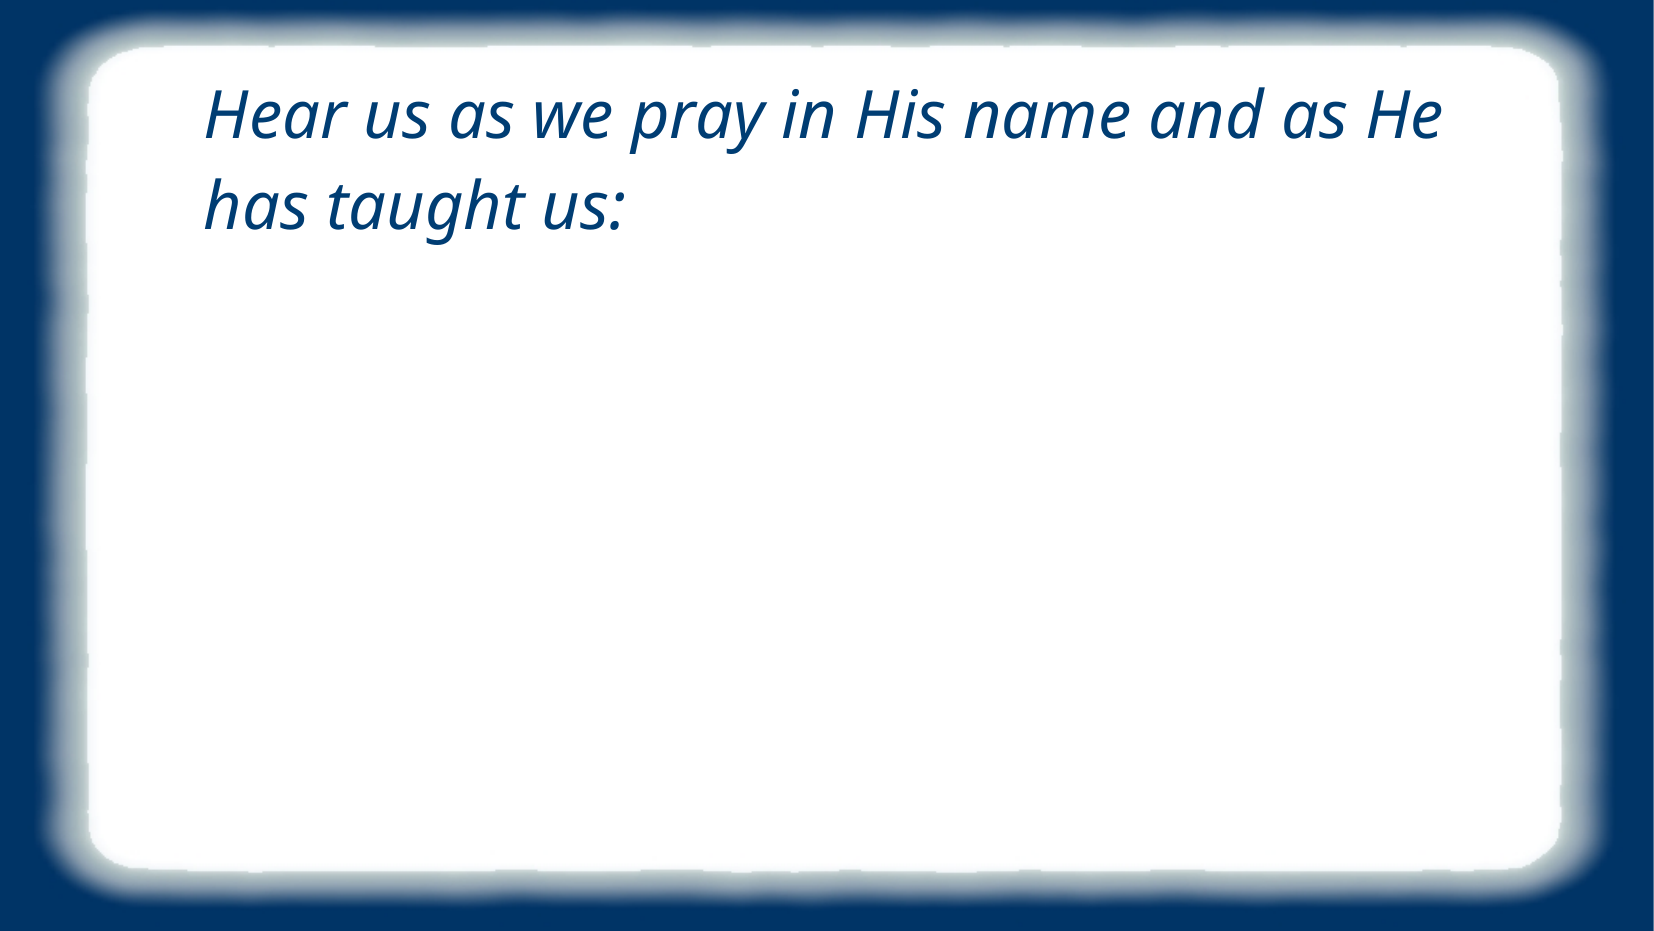

Hear us as we pray in His name and as He
 has taught us: